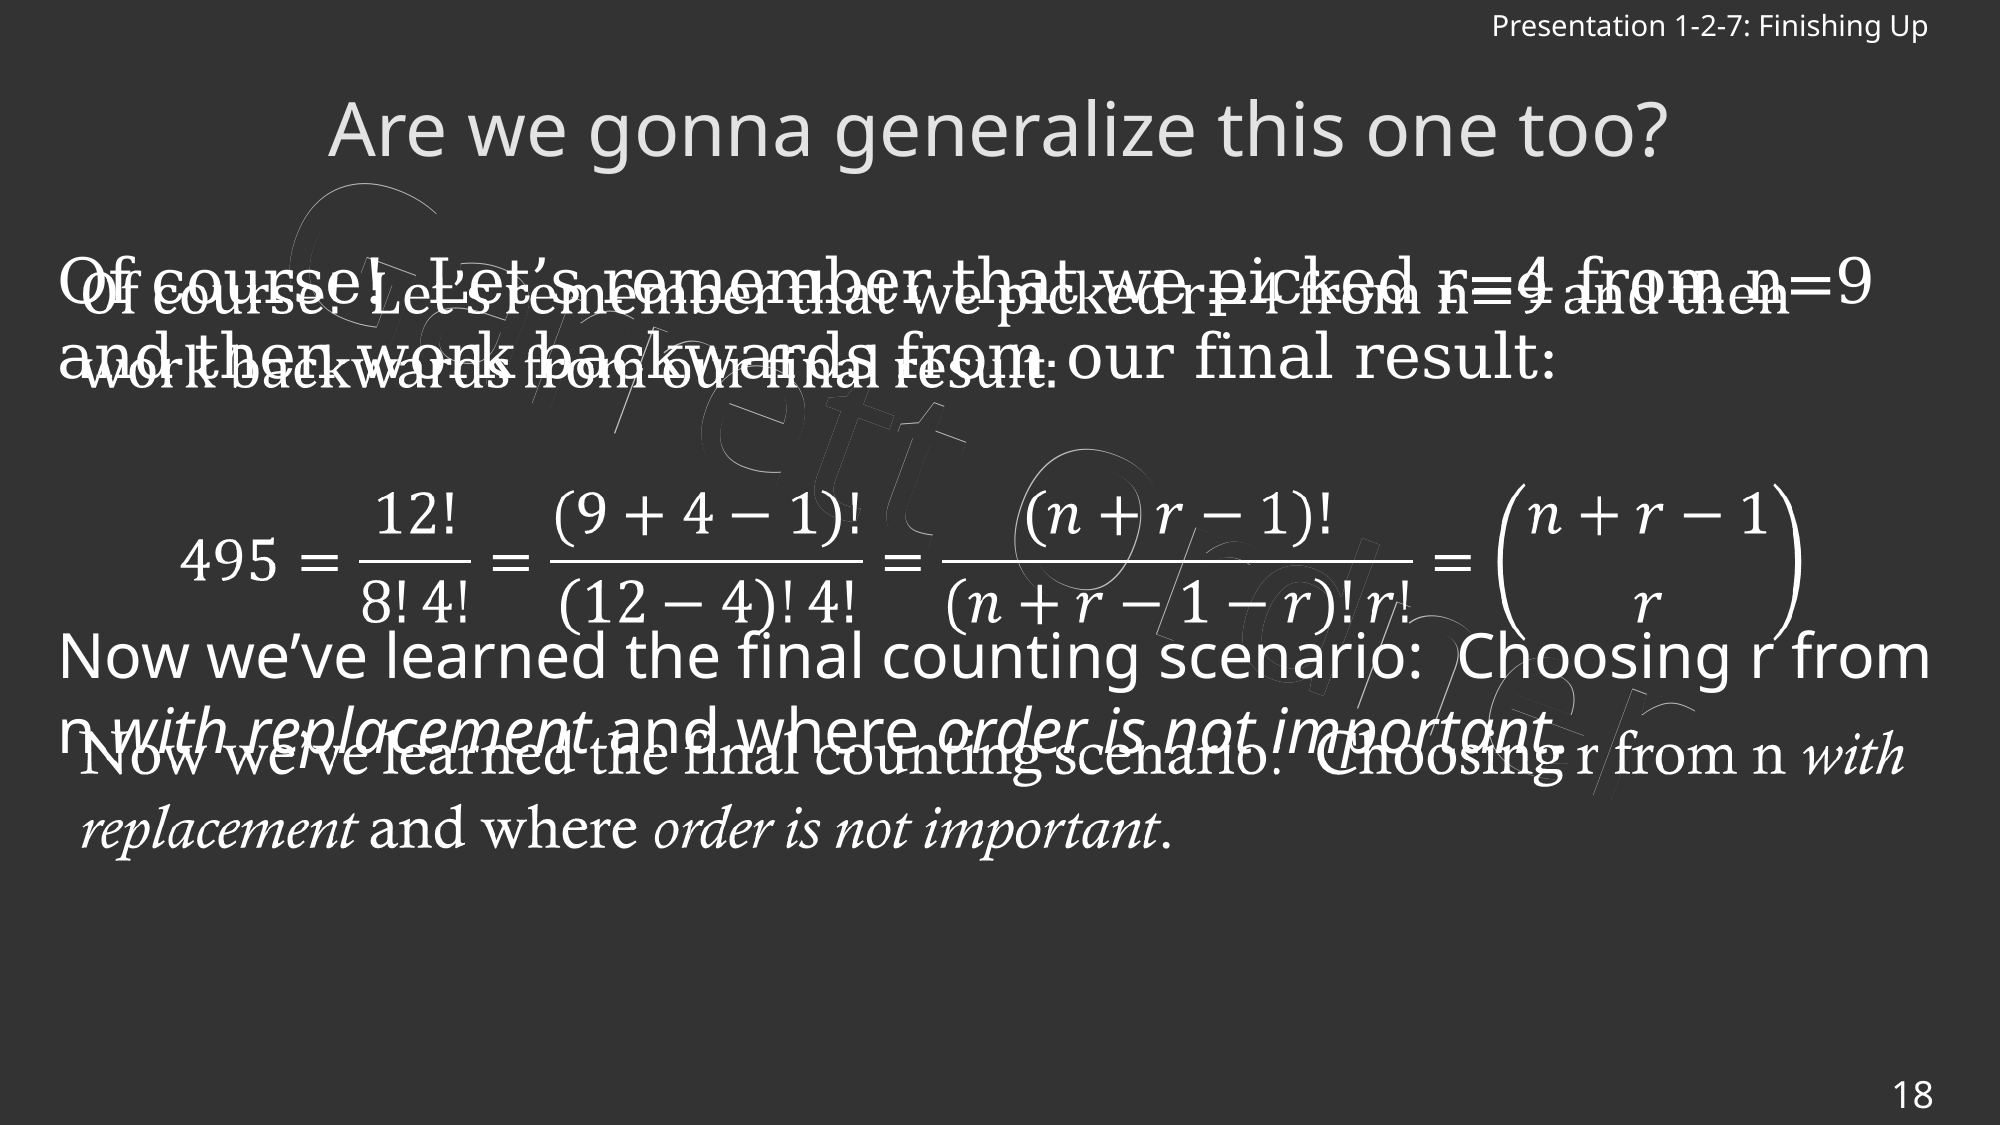

# Are we gonna generalize this one too?
Of course! Let’s remember that we picked r=4 from n=9 and then work backwards from our final result:
Now we’ve learned the final counting scenario: Choosing r from n with replacement and where order is not important.